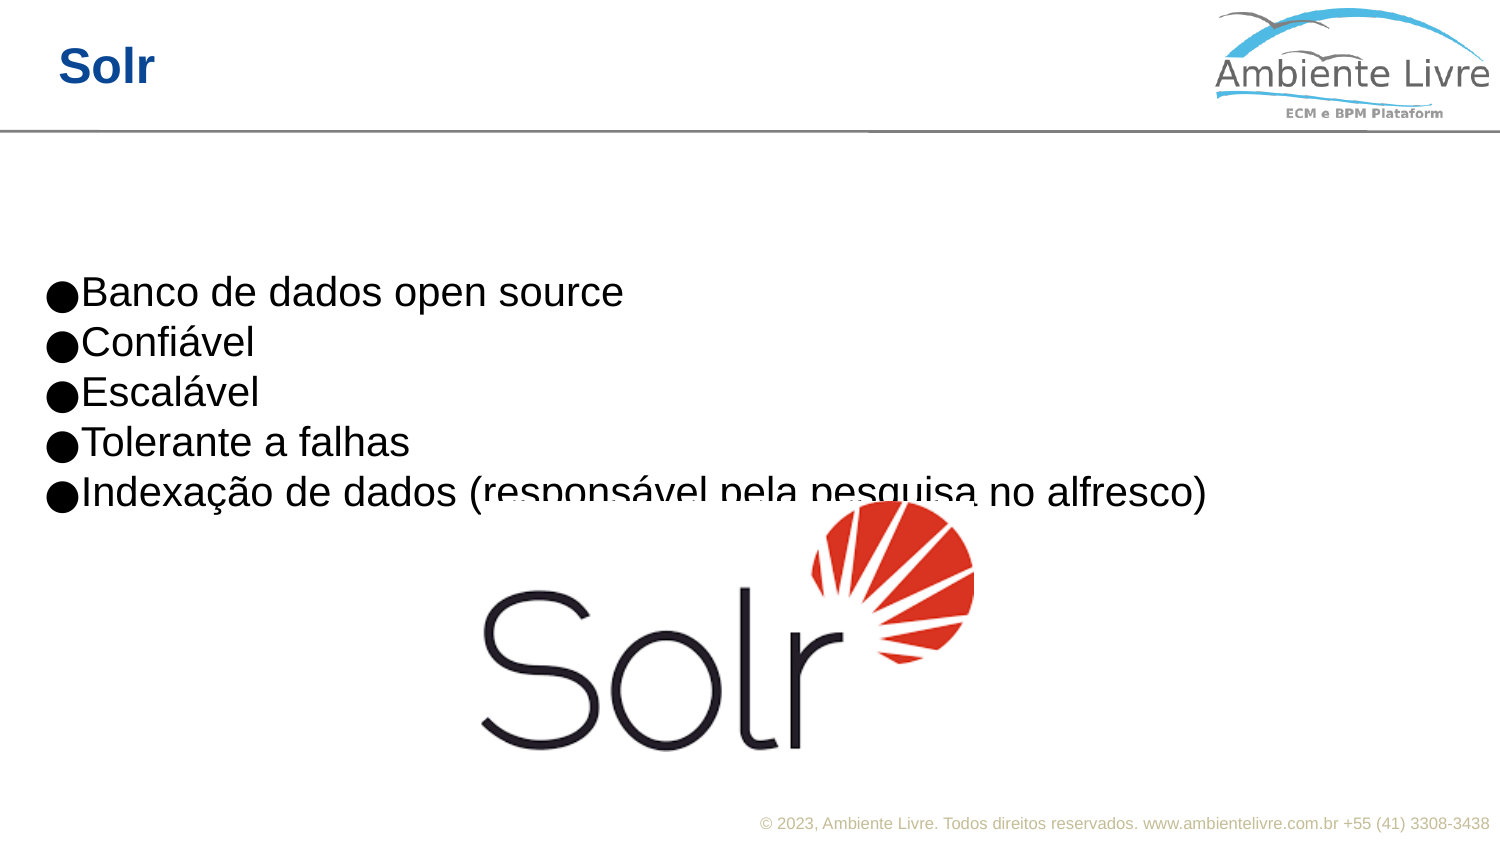

Solr
Banco de dados open source
Confiável
Escalável
Tolerante a falhas
Indexação de dados (responsável pela pesquisa no alfresco)